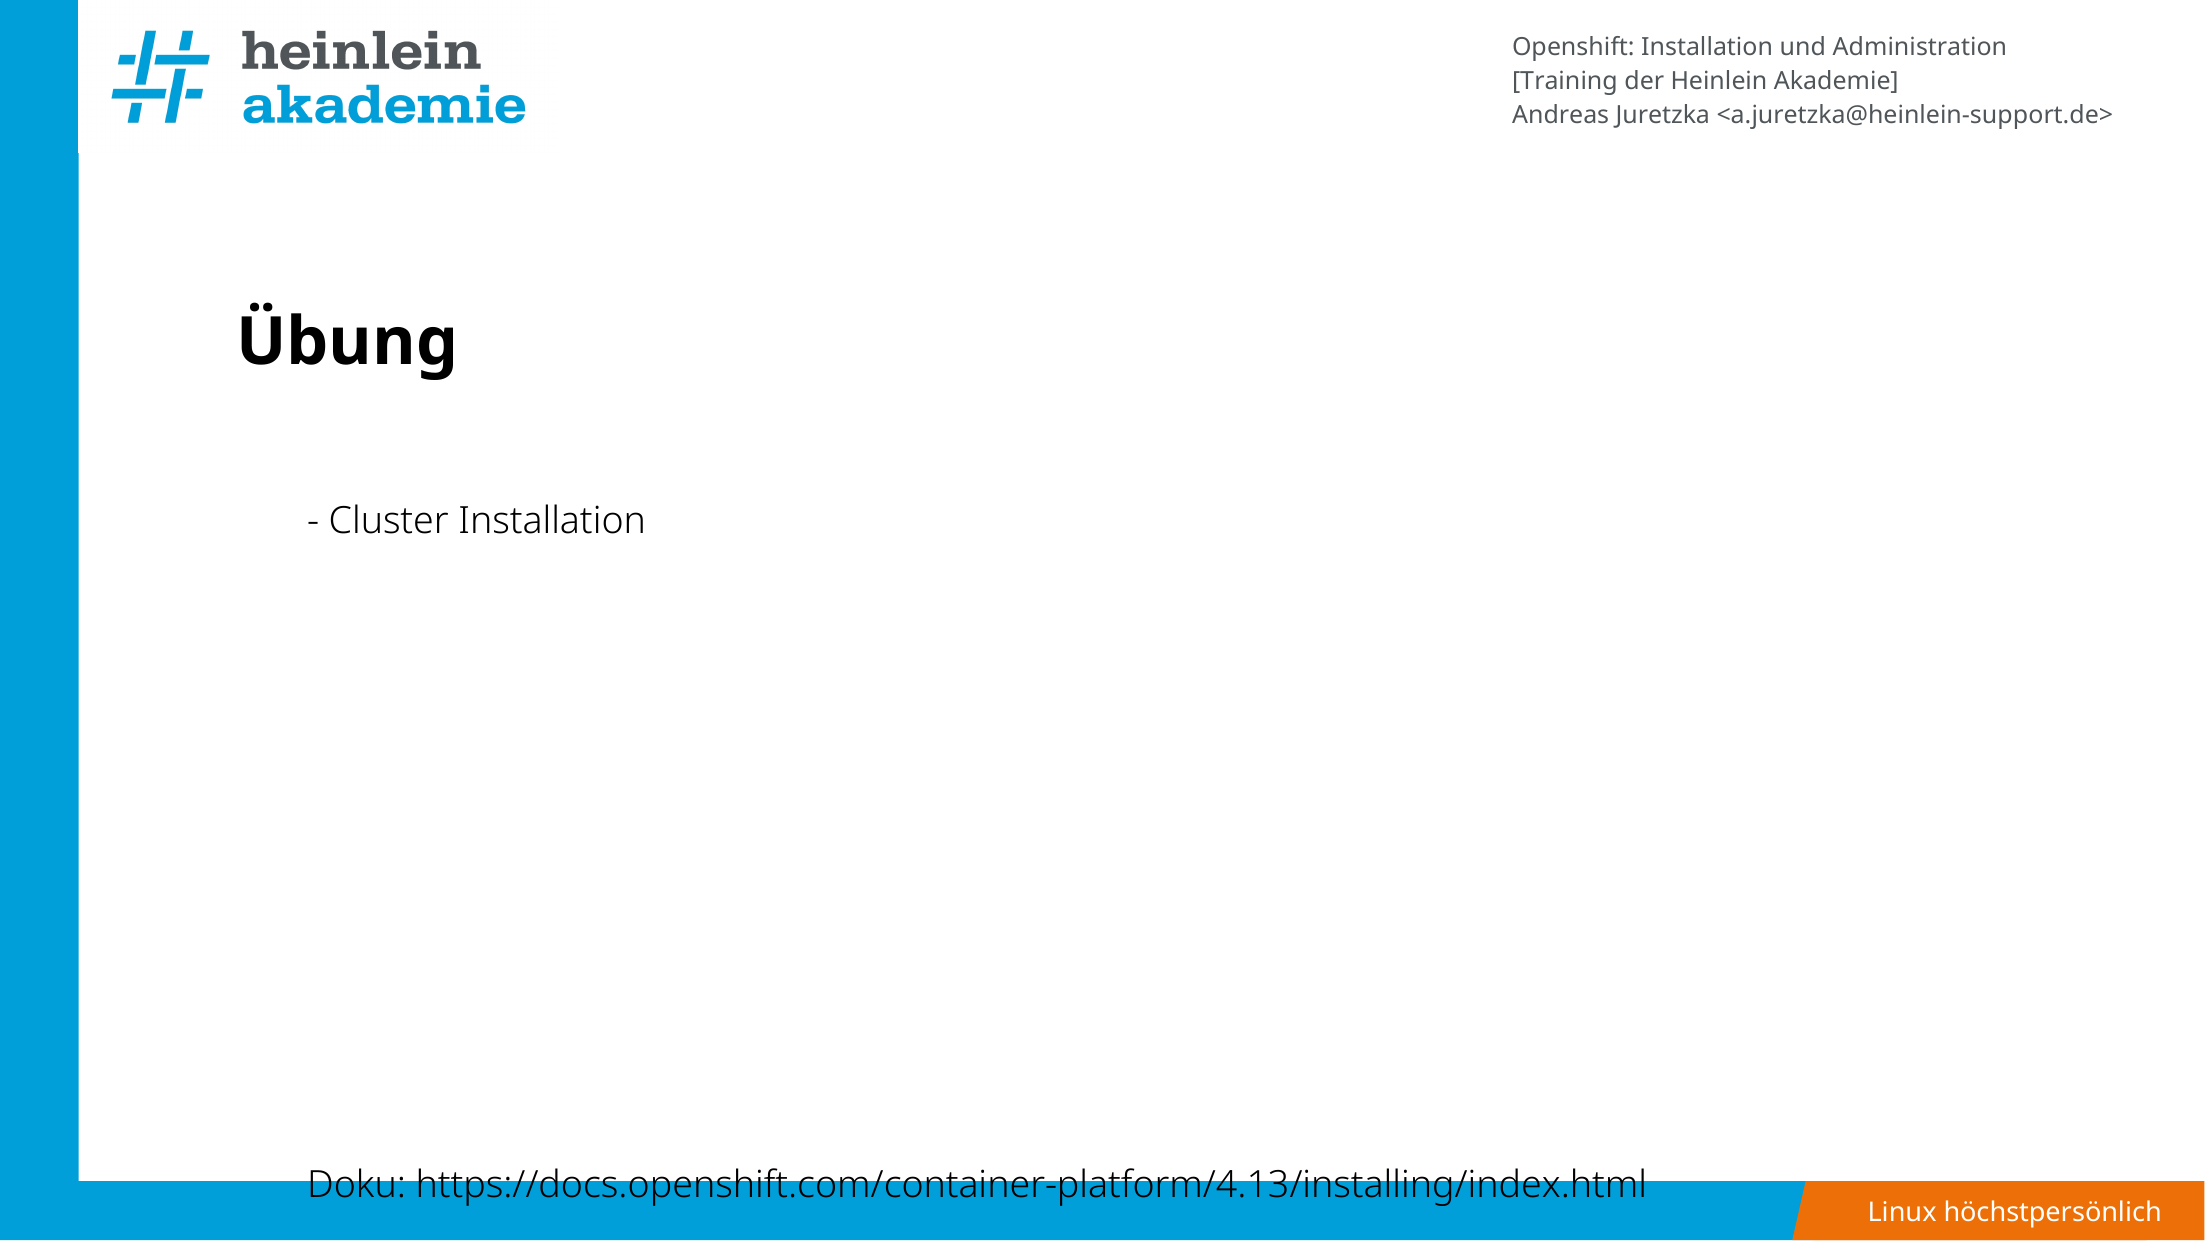

# Übung
- Cluster Installation
Doku: https://docs.openshift.com/container-platform/4.13/installing/index.html